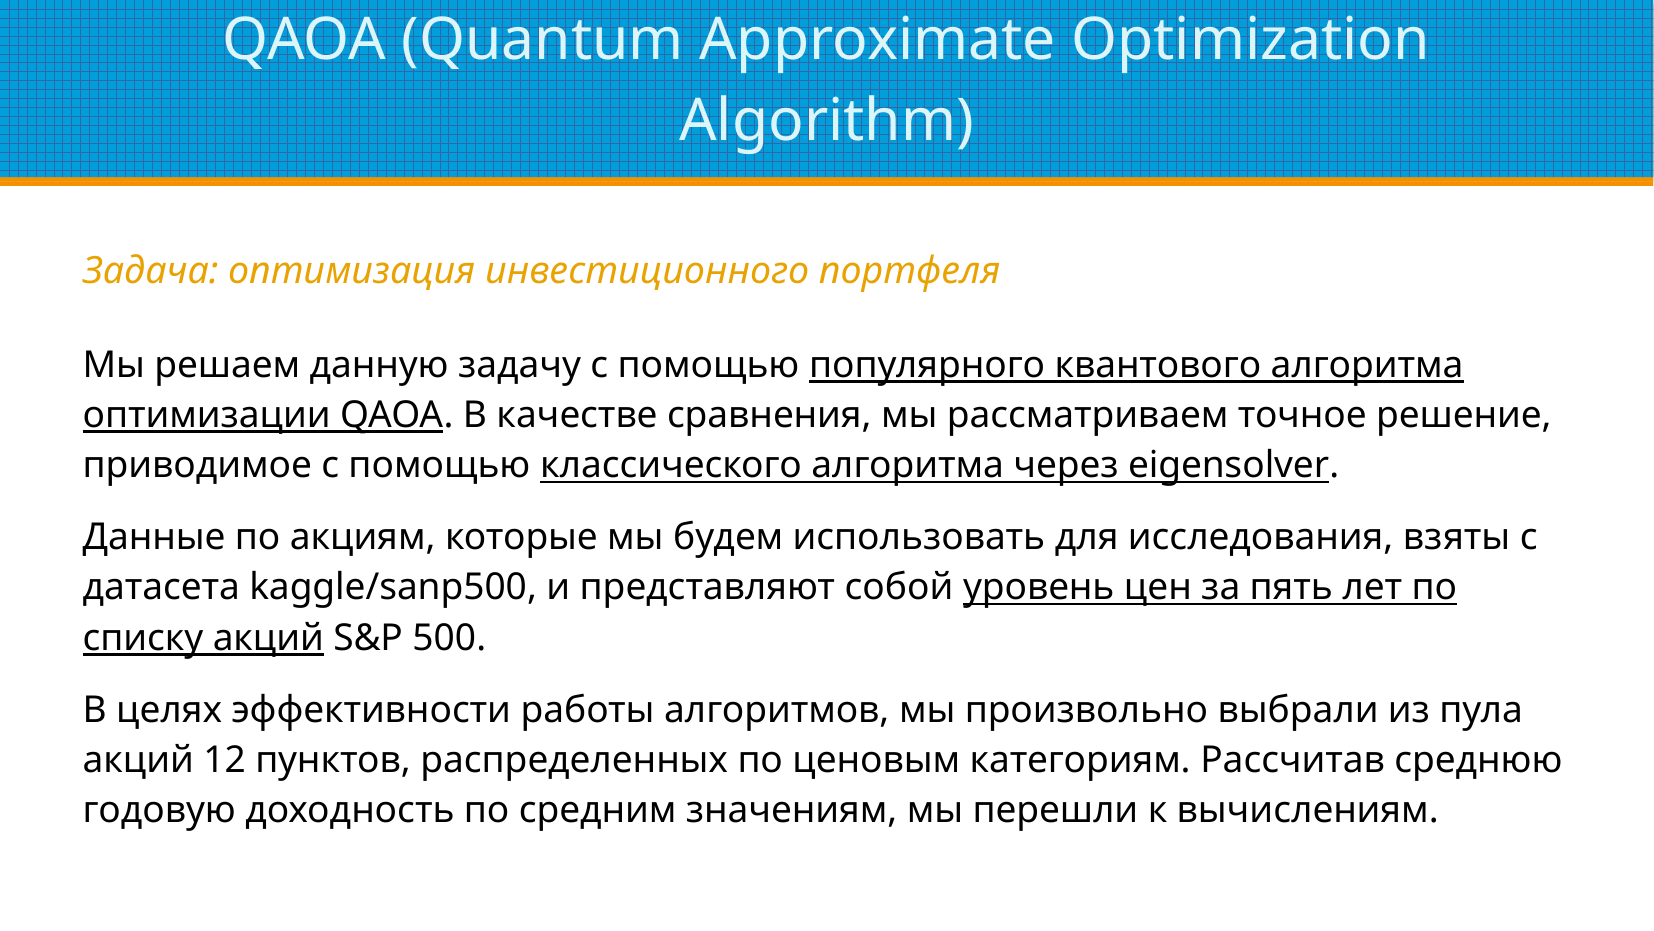

# QAOA (Quantum Approximate Optimization Algorithm)
Задача: оптимизация инвестиционного портфеля
Мы решаем данную задачу с помощью популярного квантового алгоритма оптимизации QAOA. В качестве сравнения, мы рассматриваем точное решение, приводимое c помощью классического алгоритма через eigensolver.
Данные по акциям, которые мы будем использовать для исследования, взяты с датасета kaggle/sanp500, и представляют собой уровень цен за пять лет по списку акций S&P 500.
В целях эффективности работы алгоритмов, мы произвольно выбрали из пула акций 12 пунктов, распределенных по ценовым категориям. Рассчитав среднюю годовую доходность по средним значениям, мы перешли к вычислениям.